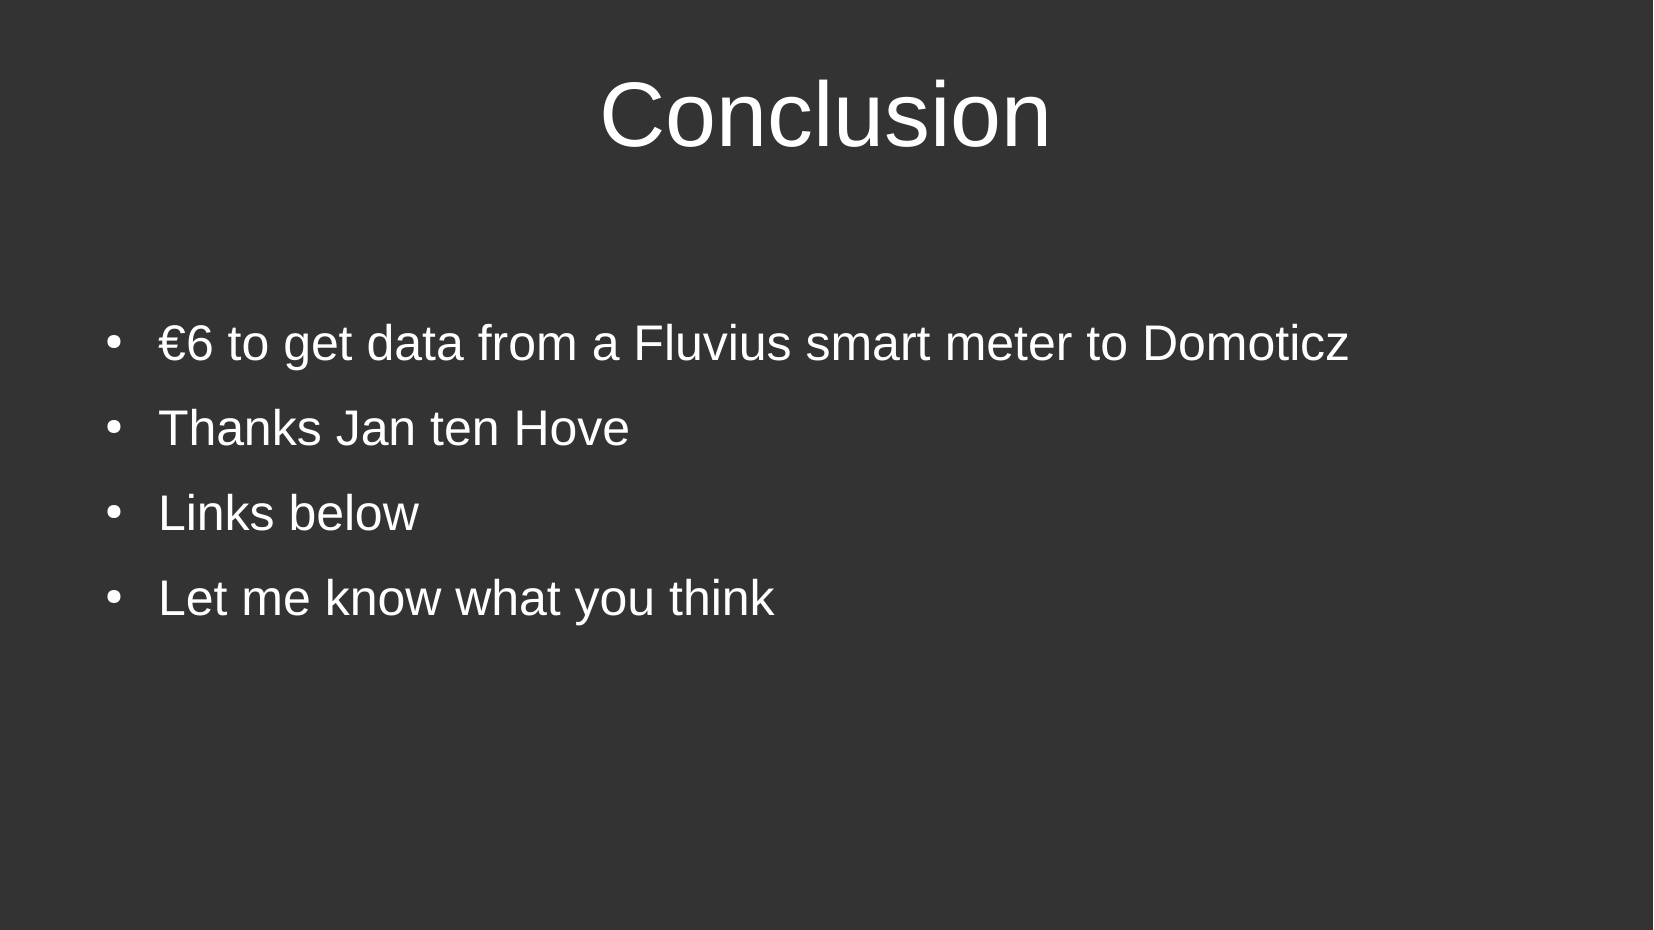

# Conclusion
€6 to get data from a Fluvius smart meter to Domoticz
Thanks Jan ten Hove
Links below
Let me know what you think